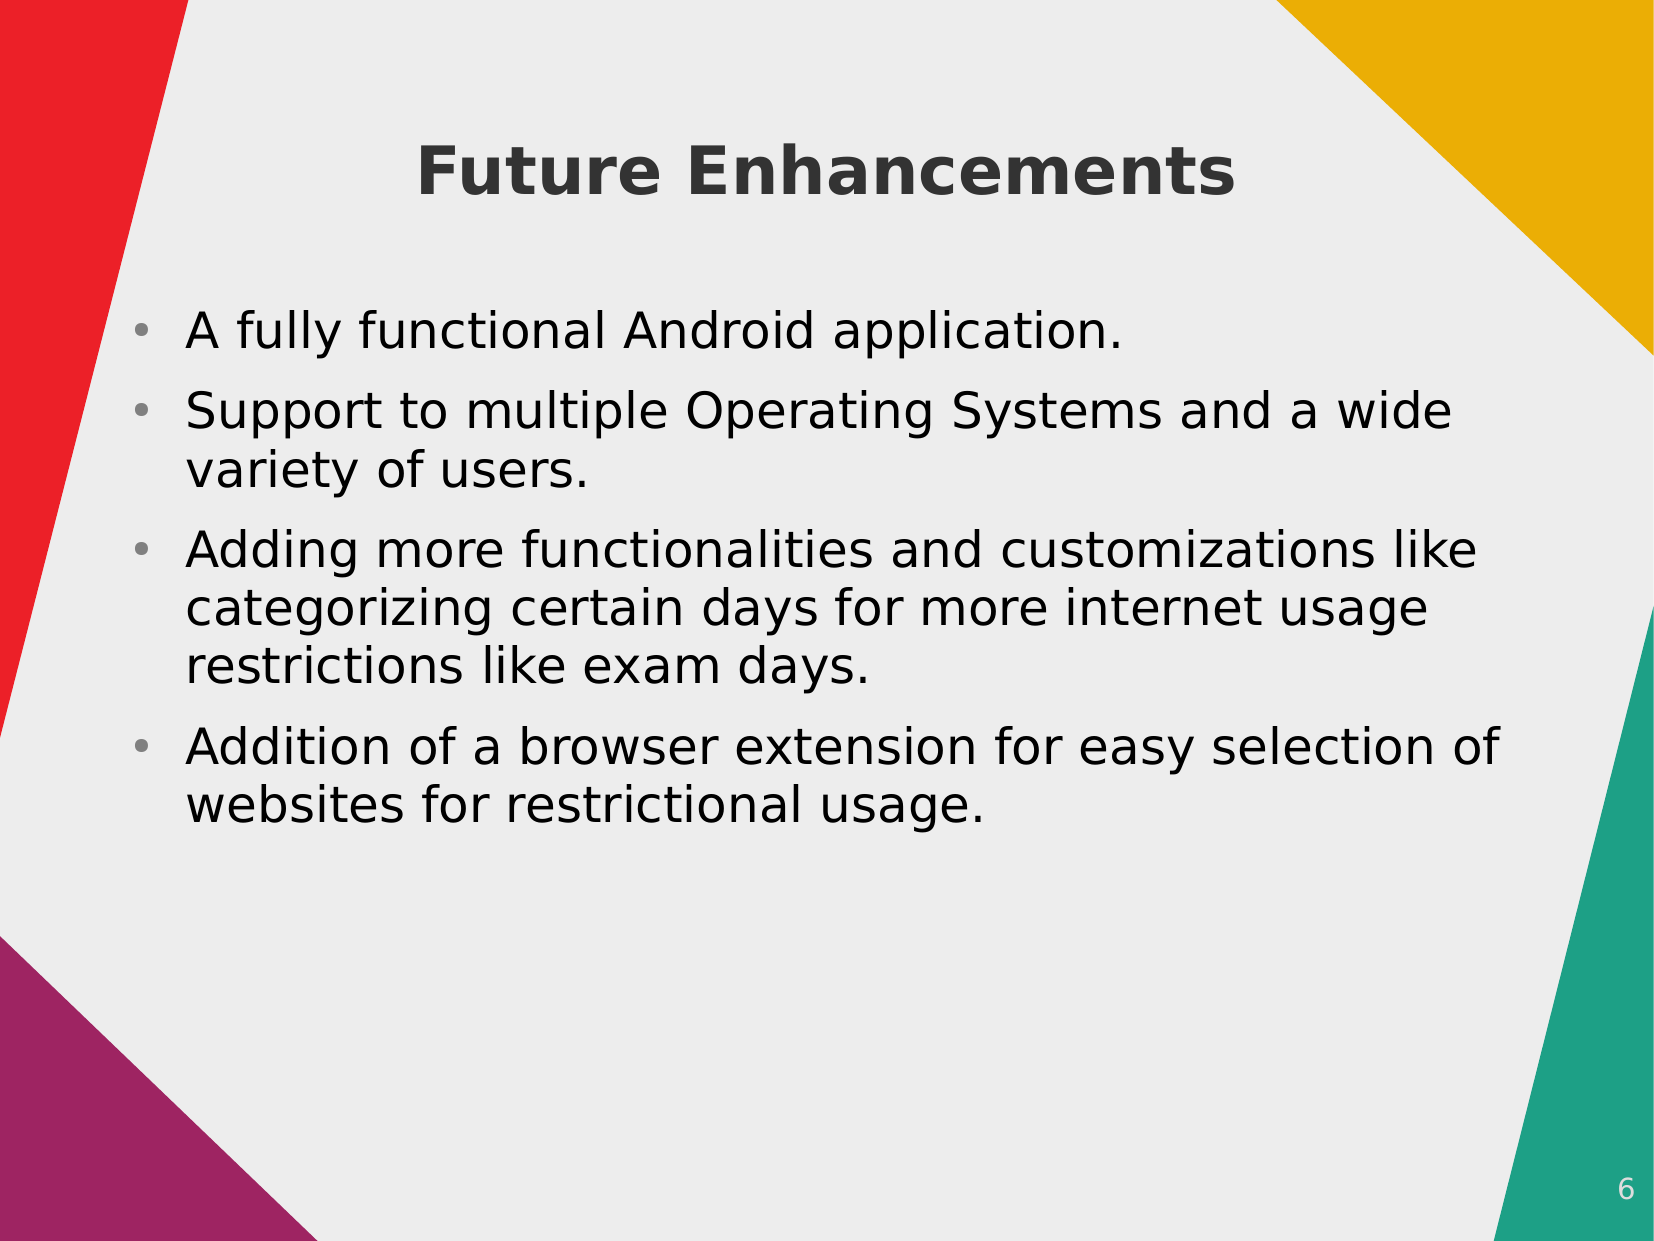

# Future Enhancements
A fully functional Android application.
Support to multiple Operating Systems and a wide variety of users.
Adding more functionalities and customizations like categorizing certain days for more internet usage restrictions like exam days.
Addition of a browser extension for easy selection of websites for restrictional usage.
6